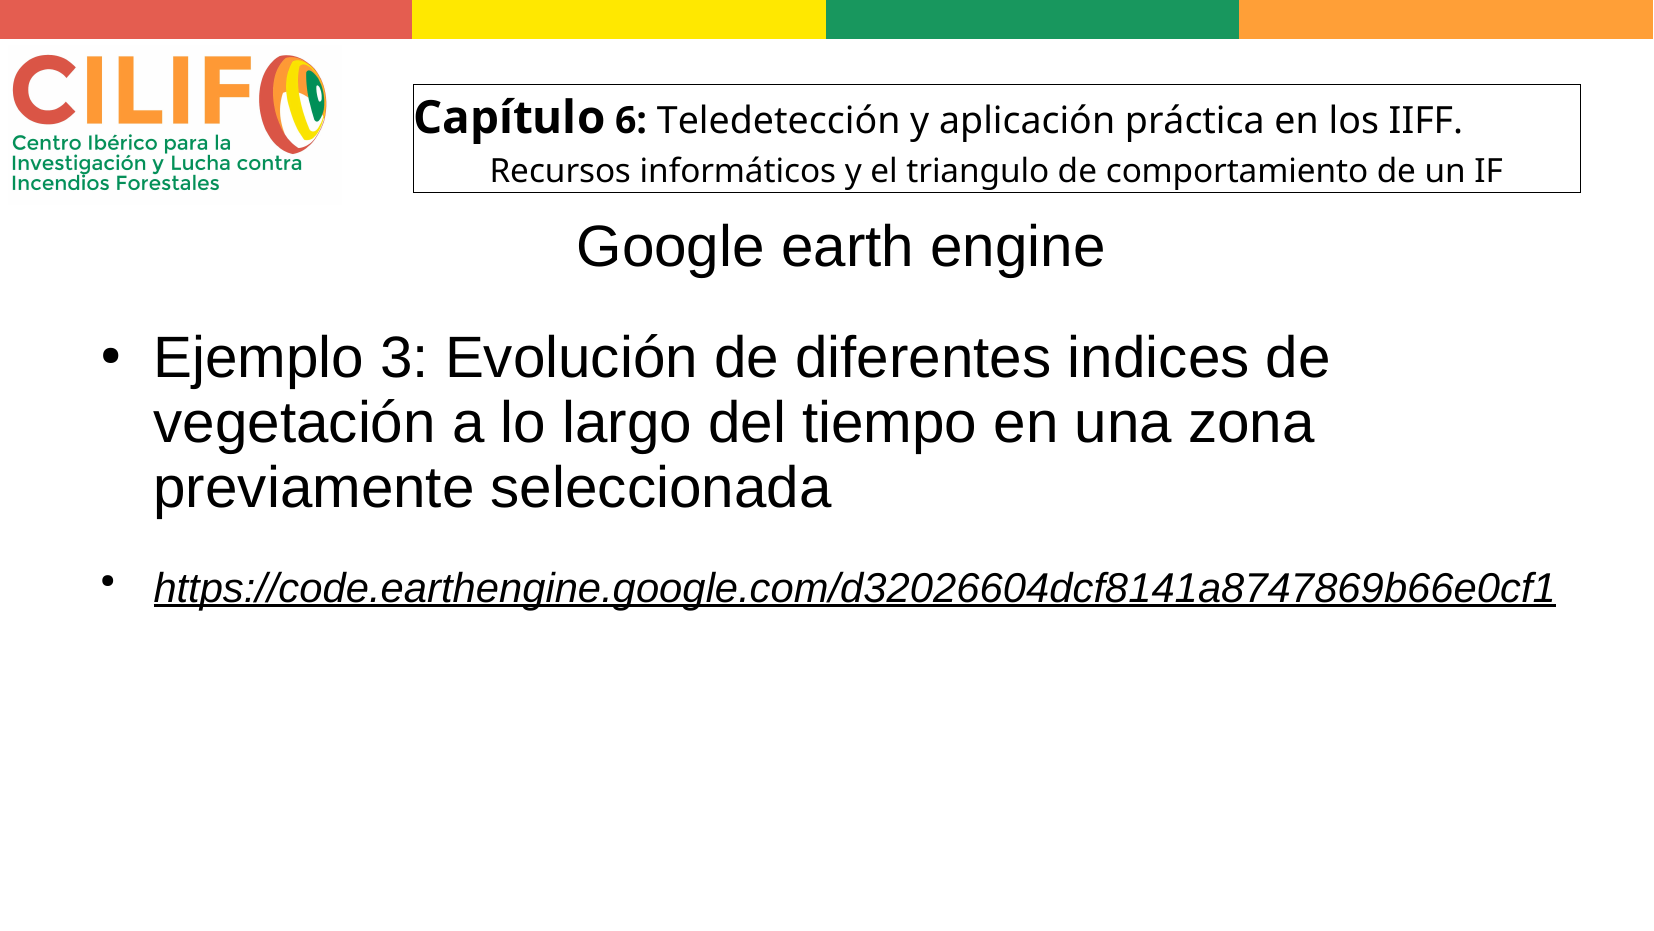

# Google earth engine
Ejemplo 3: Evolución de diferentes indices de vegetación a lo largo del tiempo en una zona previamente seleccionada
https://code.earthengine.google.com/d32026604dcf8141a8747869b66e0cf1